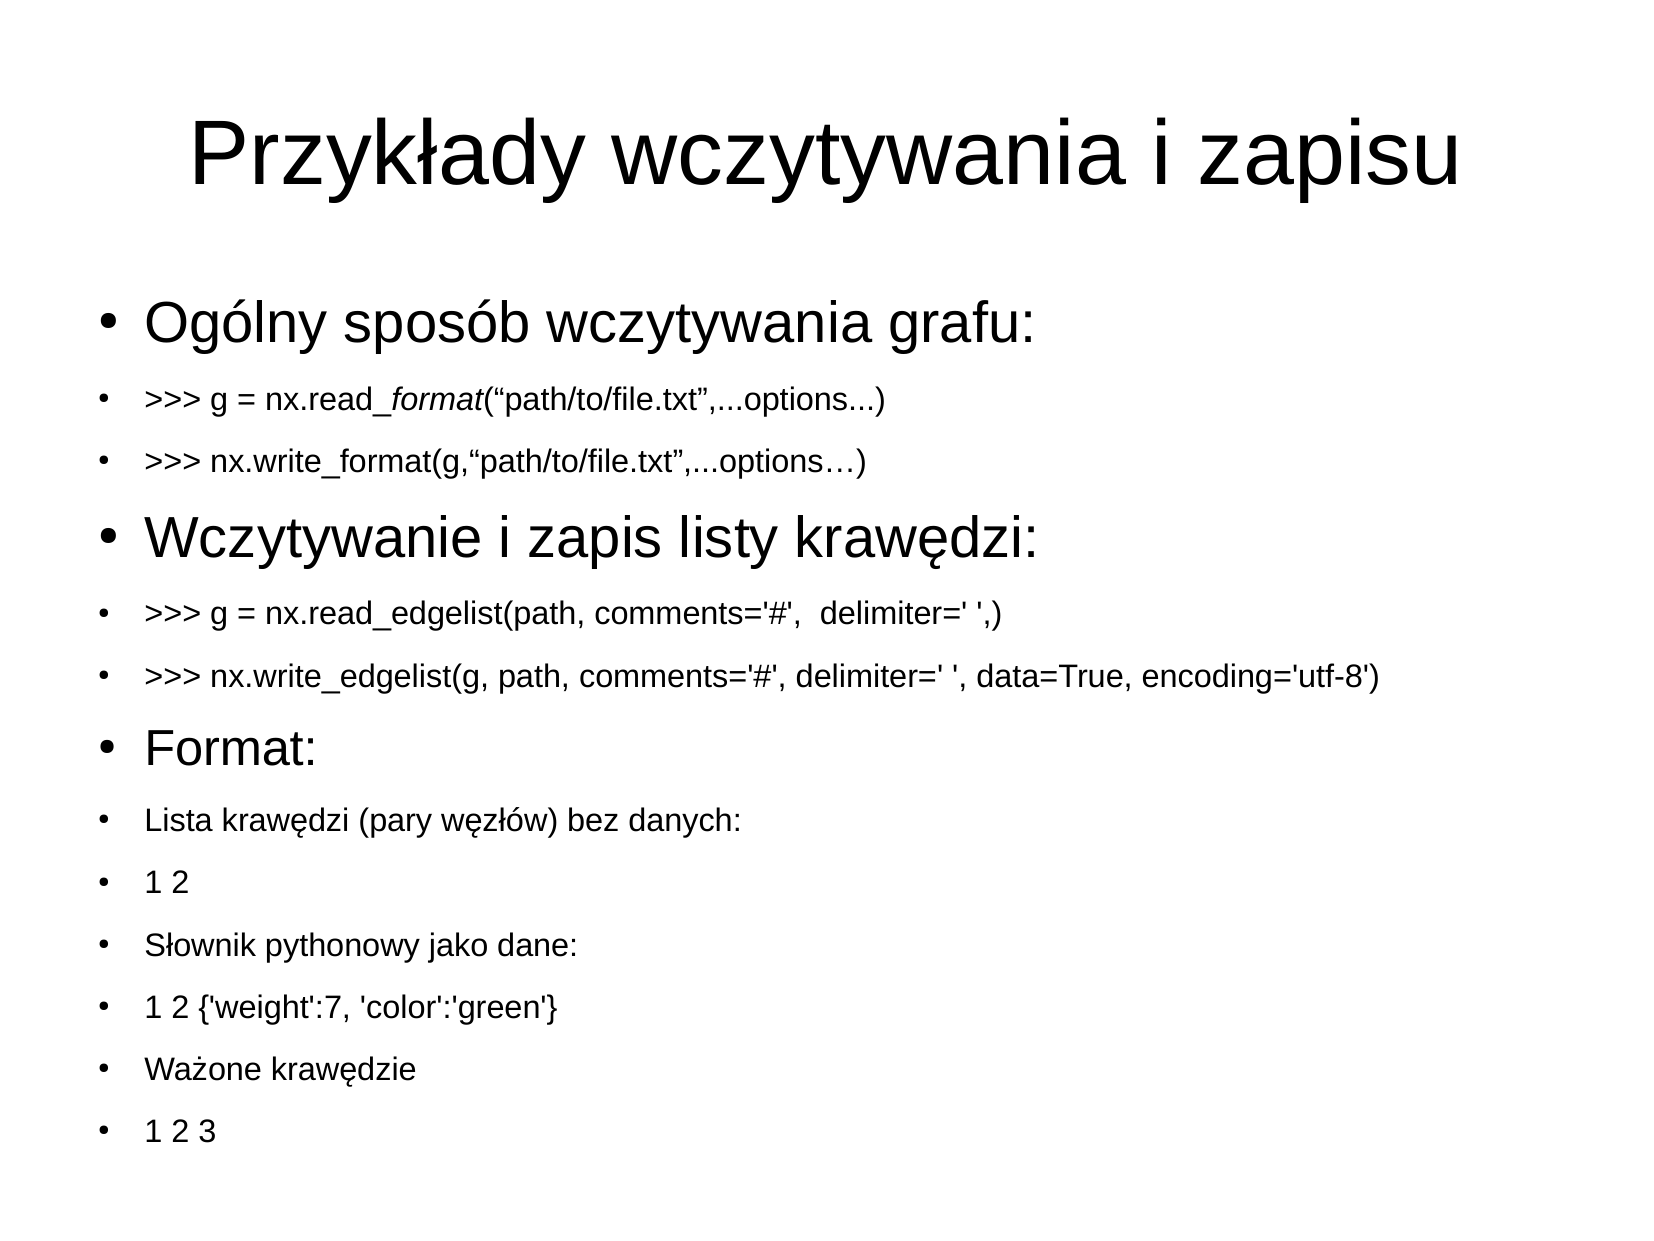

# Przykłady wczytywania i zapisu
Ogólny sposób wczytywania grafu:
>>> g = nx.read_format(“path/to/file.txt”,...options...)
>>> nx.write_format(g,“path/to/file.txt”,...options…)
Wczytywanie i zapis listy krawędzi:
>>> g = nx.read_edgelist(path, comments='#', delimiter=' ',)
>>> nx.write_edgelist(g, path, comments='#', delimiter=' ', data=True, encoding='utf-8')
Format:
Lista krawędzi (pary węzłów) bez danych:
1 2
Słownik pythonowy jako dane:
1 2 {'weight':7, 'color':'green'}
Ważone krawędzie
1 2 3